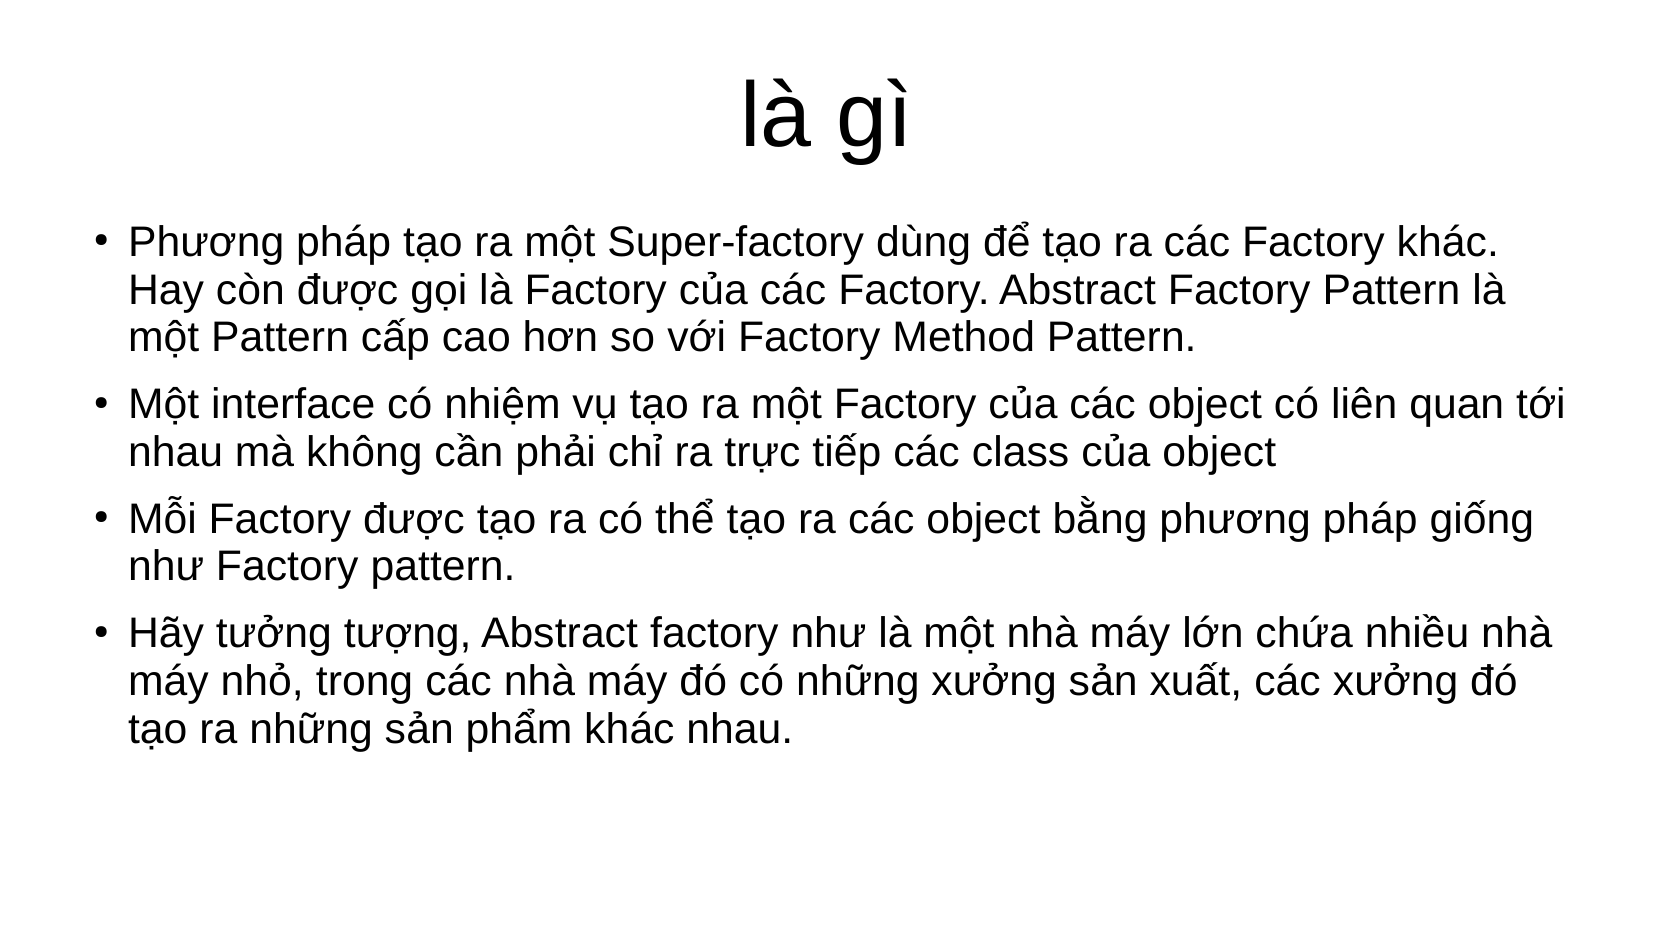

# là gì
Phương pháp tạo ra một Super-factory dùng để tạo ra các Factory khác. Hay còn được gọi là Factory của các Factory. Abstract Factory Pattern là một Pattern cấp cao hơn so với Factory Method Pattern.
Một interface có nhiệm vụ tạo ra một Factory của các object có liên quan tới nhau mà không cần phải chỉ ra trực tiếp các class của object
Mỗi Factory được tạo ra có thể tạo ra các object bằng phương pháp giống như Factory pattern.
Hãy tưởng tượng, Abstract factory như là một nhà máy lớn chứa nhiều nhà máy nhỏ, trong các nhà máy đó có những xưởng sản xuất, các xưởng đó tạo ra những sản phẩm khác nhau.